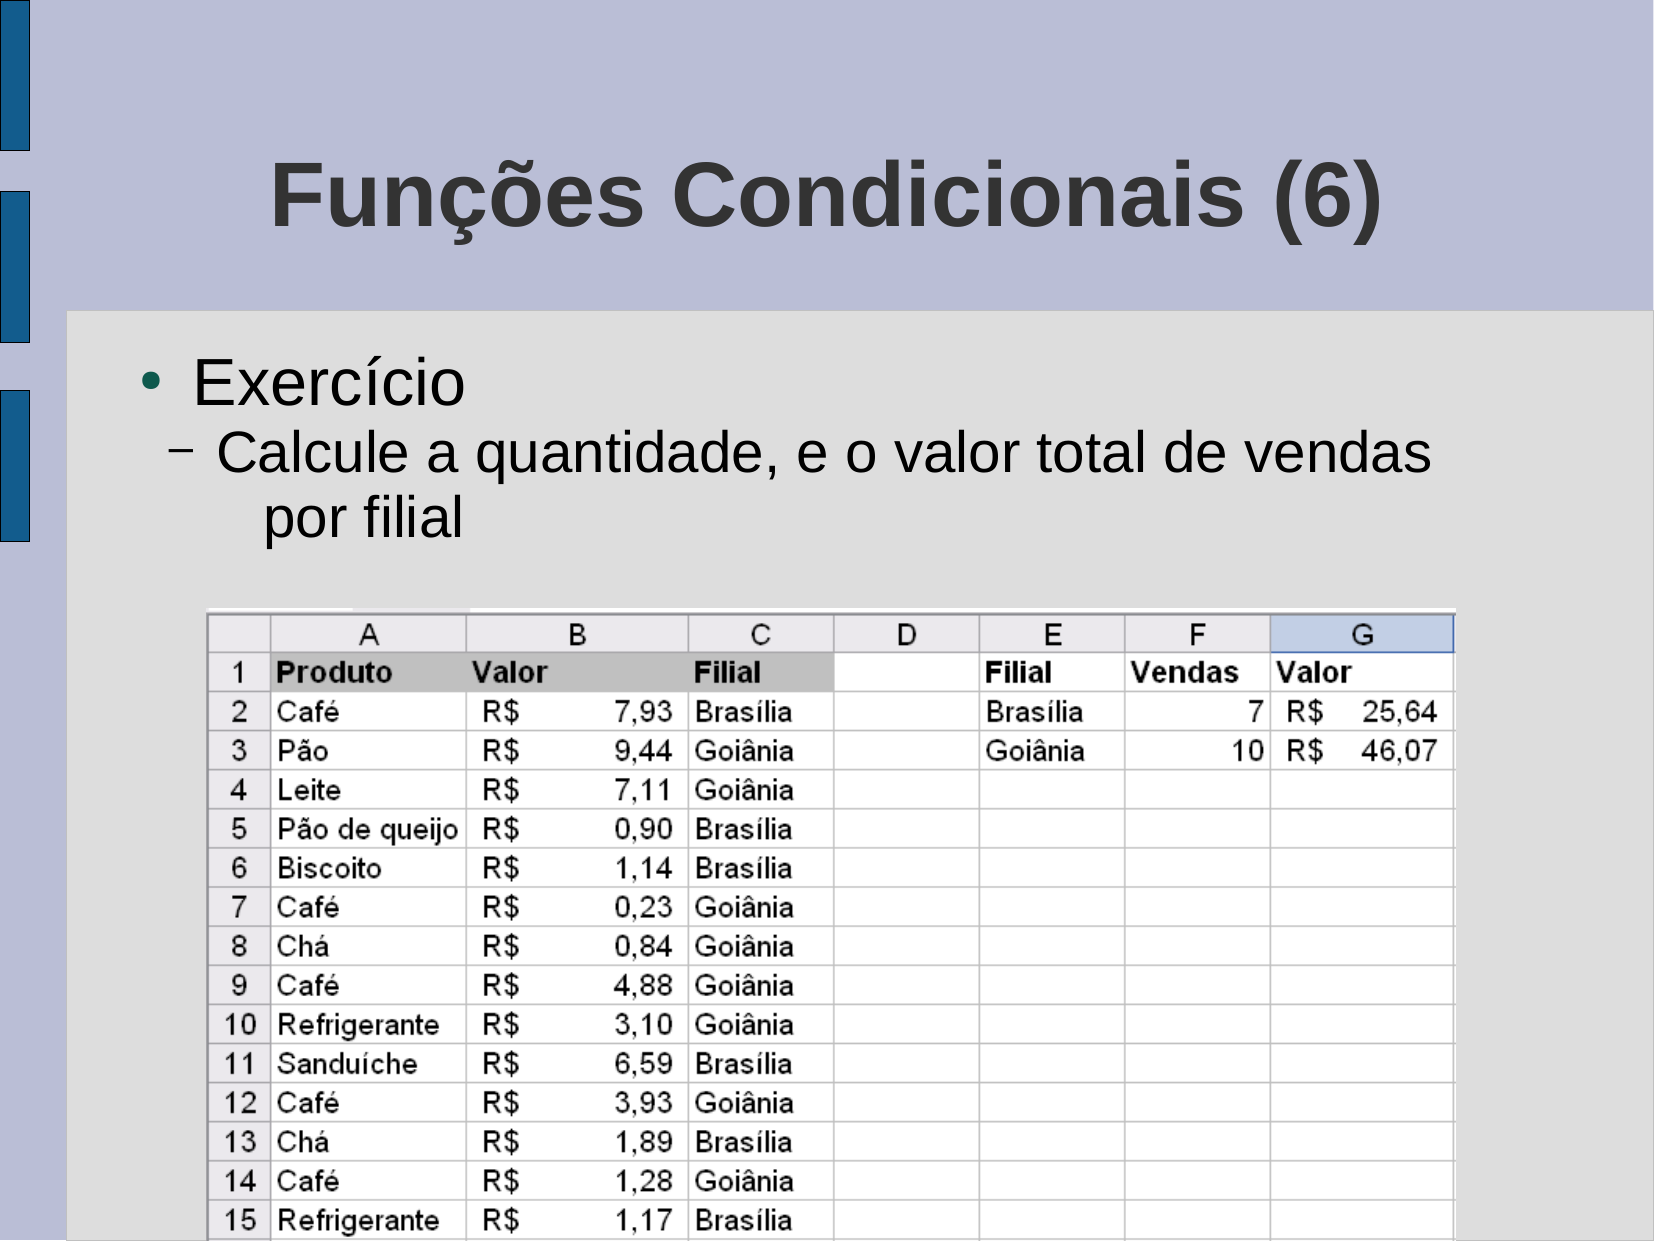

# Funções Condicionais (6)
Exercício
Calcule a quantidade, e o valor total de vendas por filial